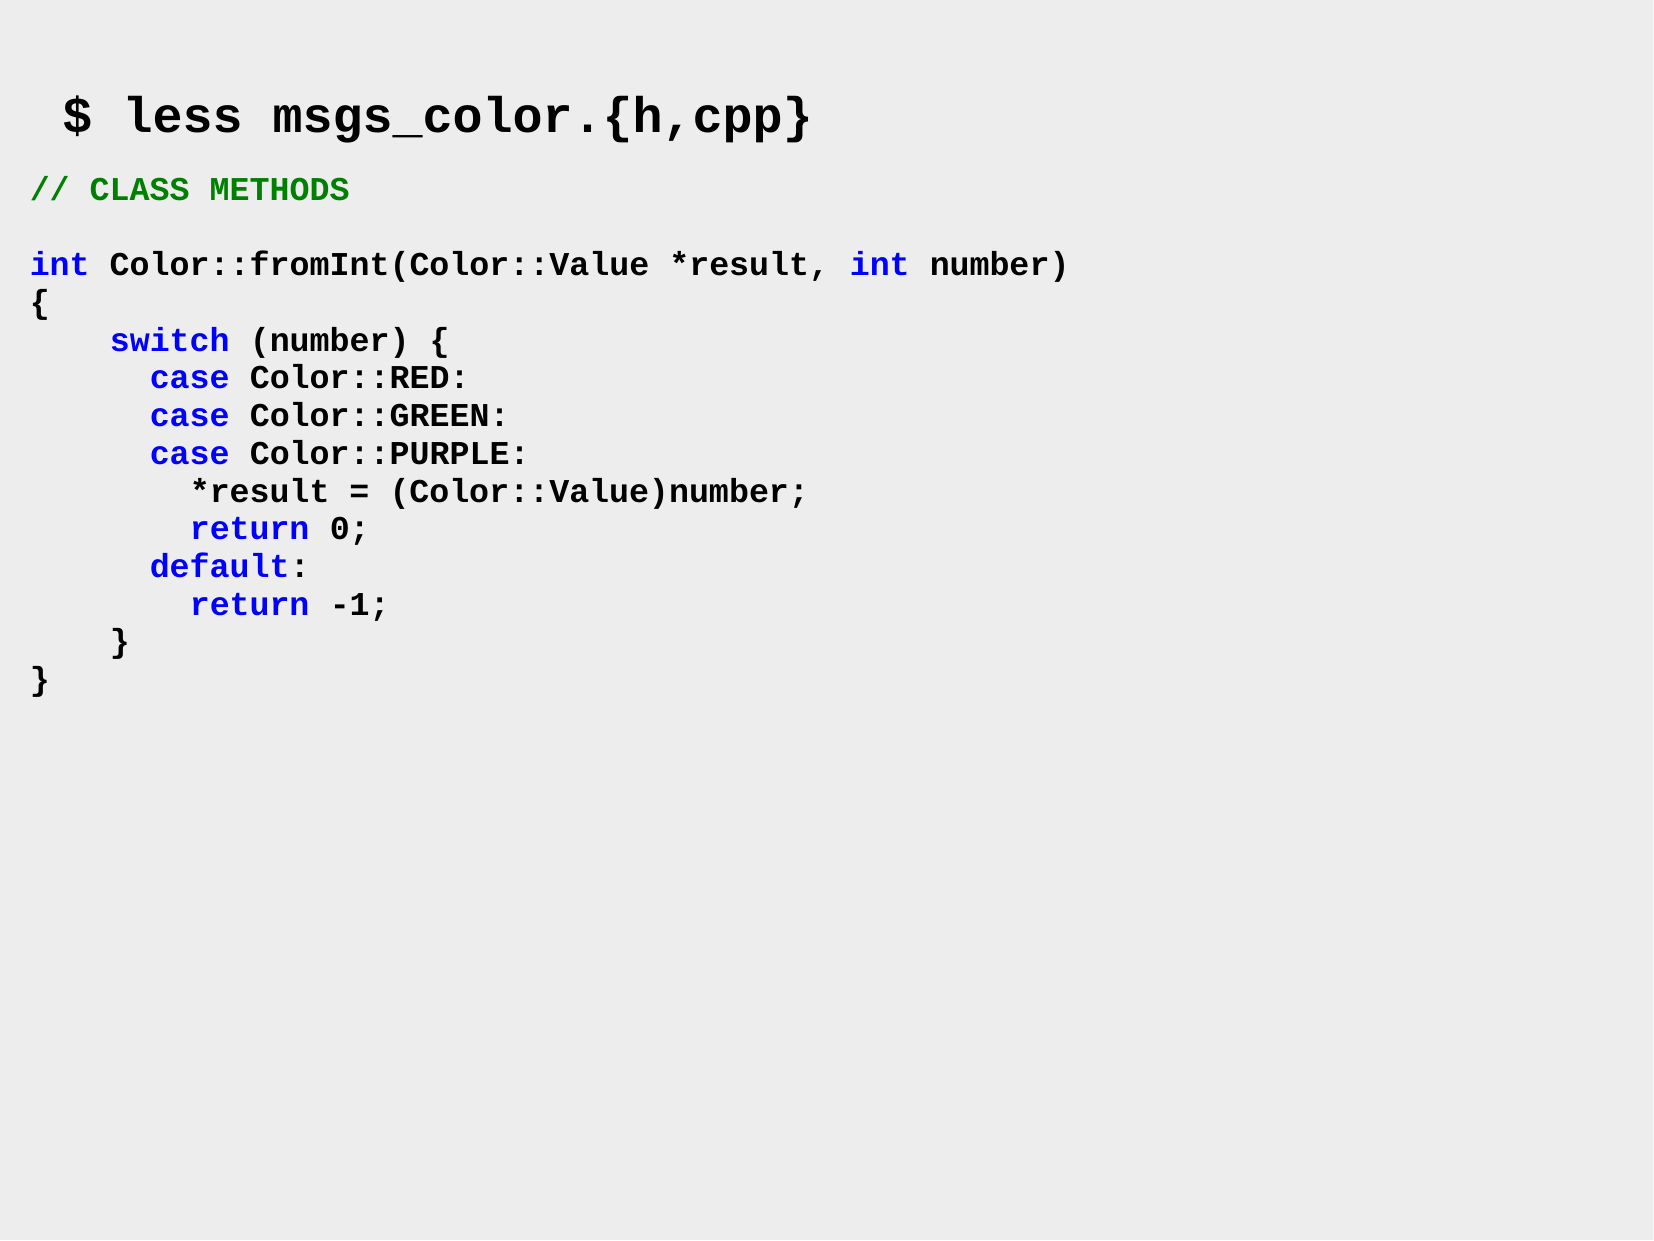

$ less msgs_color.{h,cpp}
// CLASS METHODS
int Color::fromInt(Color::Value *result, int number)
{
 switch (number) {
 case Color::RED:
 case Color::GREEN:
 case Color::PURPLE:
 *result = (Color::Value)number;
 return 0;
 default:
 return -1;
 }
}